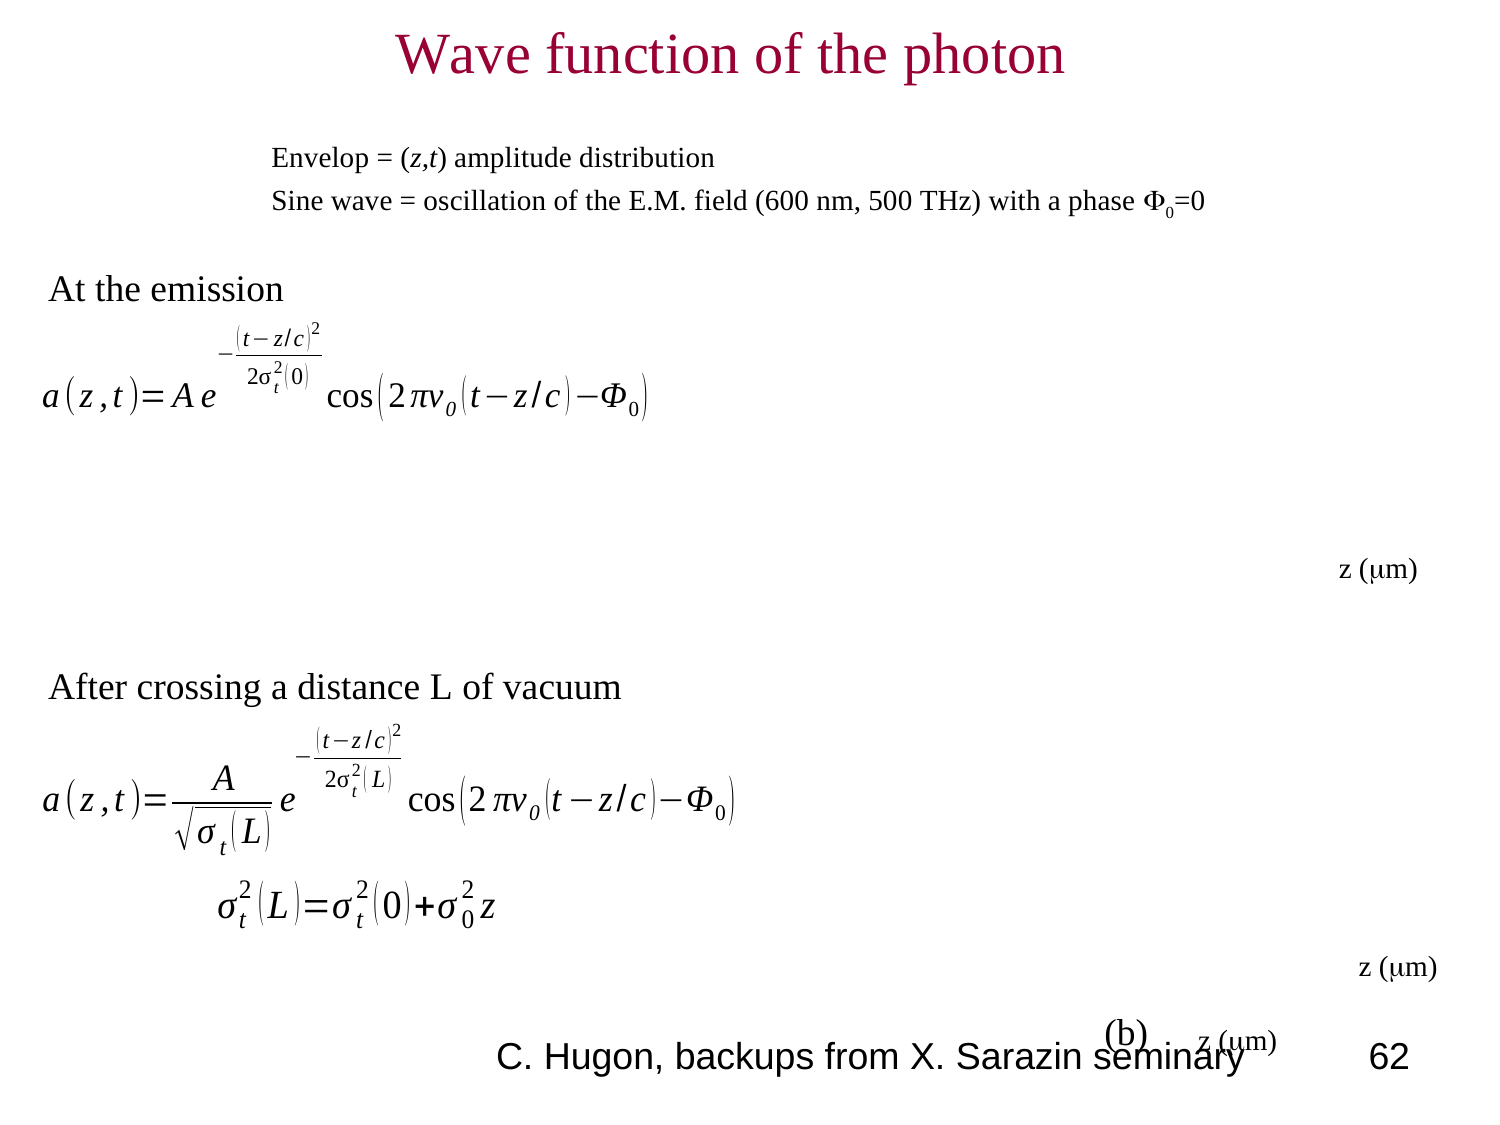

Wave function of the photon
Envelop = (z,t) amplitude distribution
Sine wave = oscillation of the E.M. field (600 nm, 500 THz) with a phase =0
z (m)
At the emission
z (m)
After crossing a distance L of vacuum
(b)
z (m)
C. Hugon, backups from X. Sarazin seminary
62